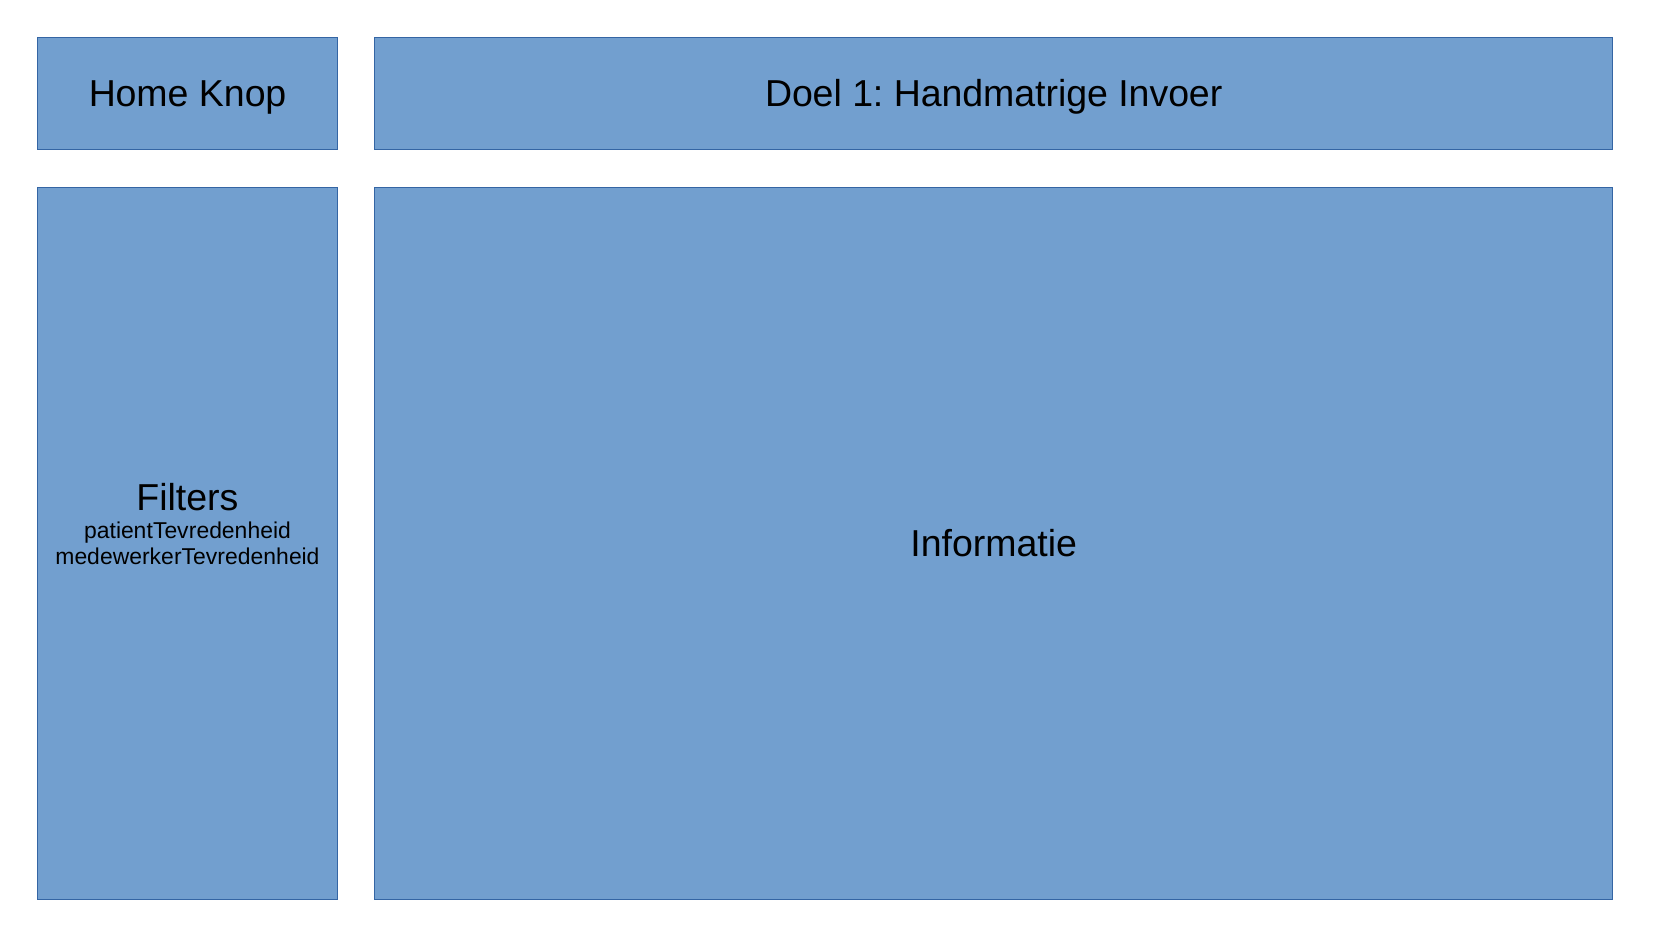

Home Knop
Doel 1: Handmatrige Invoer
Filters
patientTevredenheid
medewerkerTevredenheid
Informatie